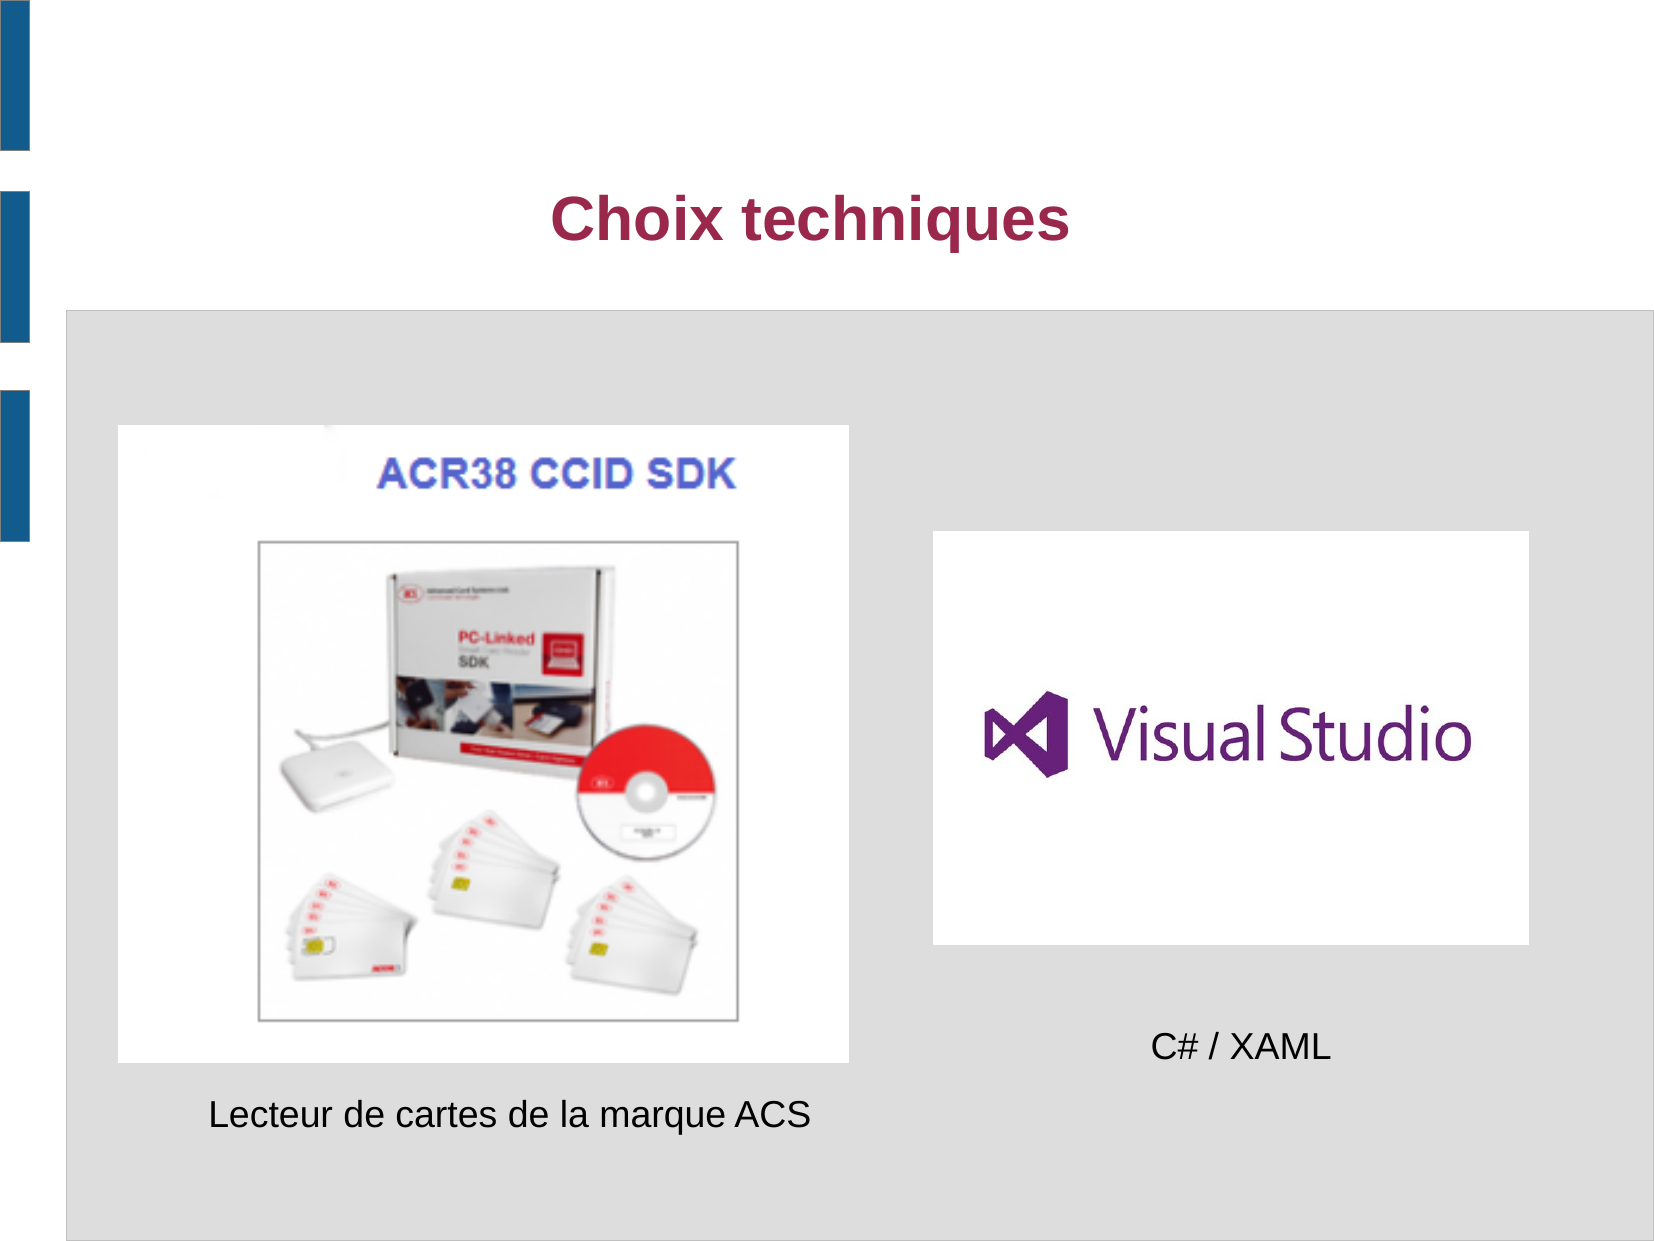

# Choix techniques
C# / XAML
Lecteur de cartes de la marque ACS